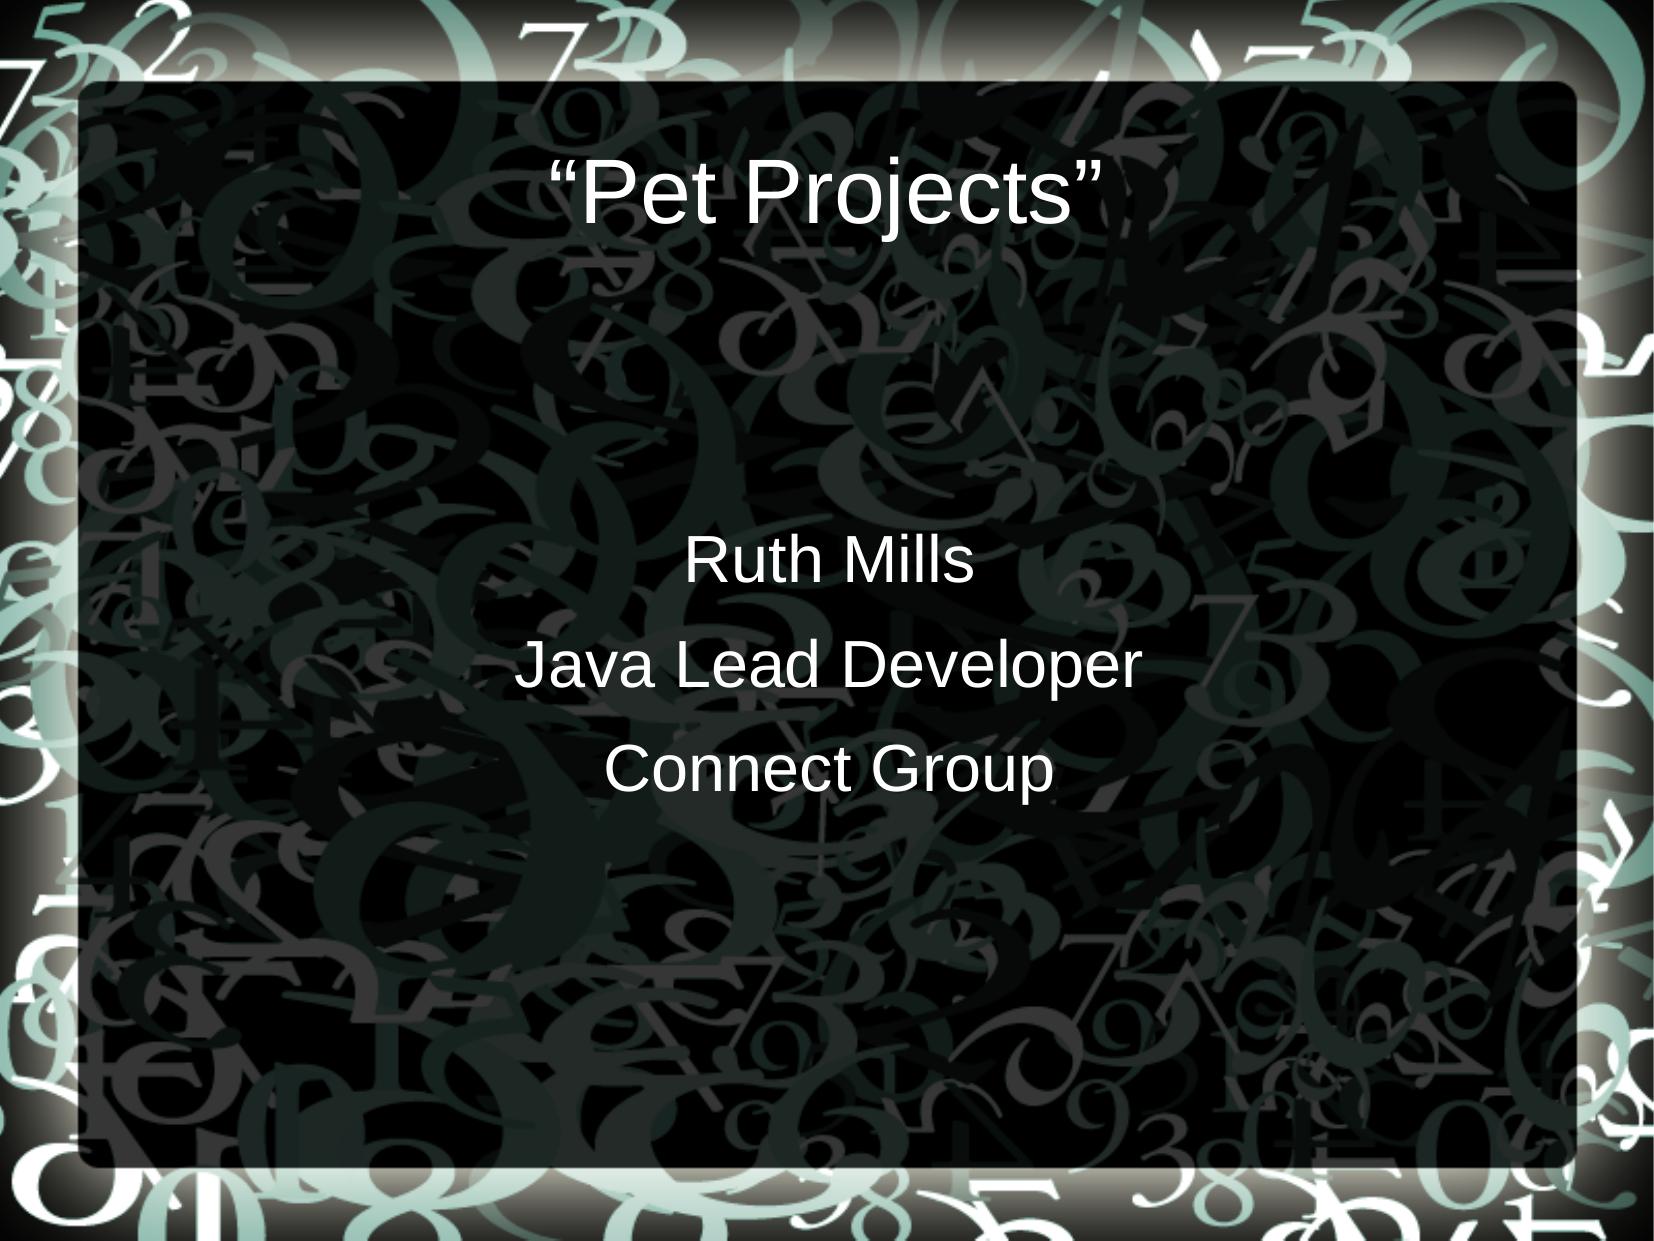

# “Pet Projects”
Ruth Mills
Java Lead Developer
Connect Group